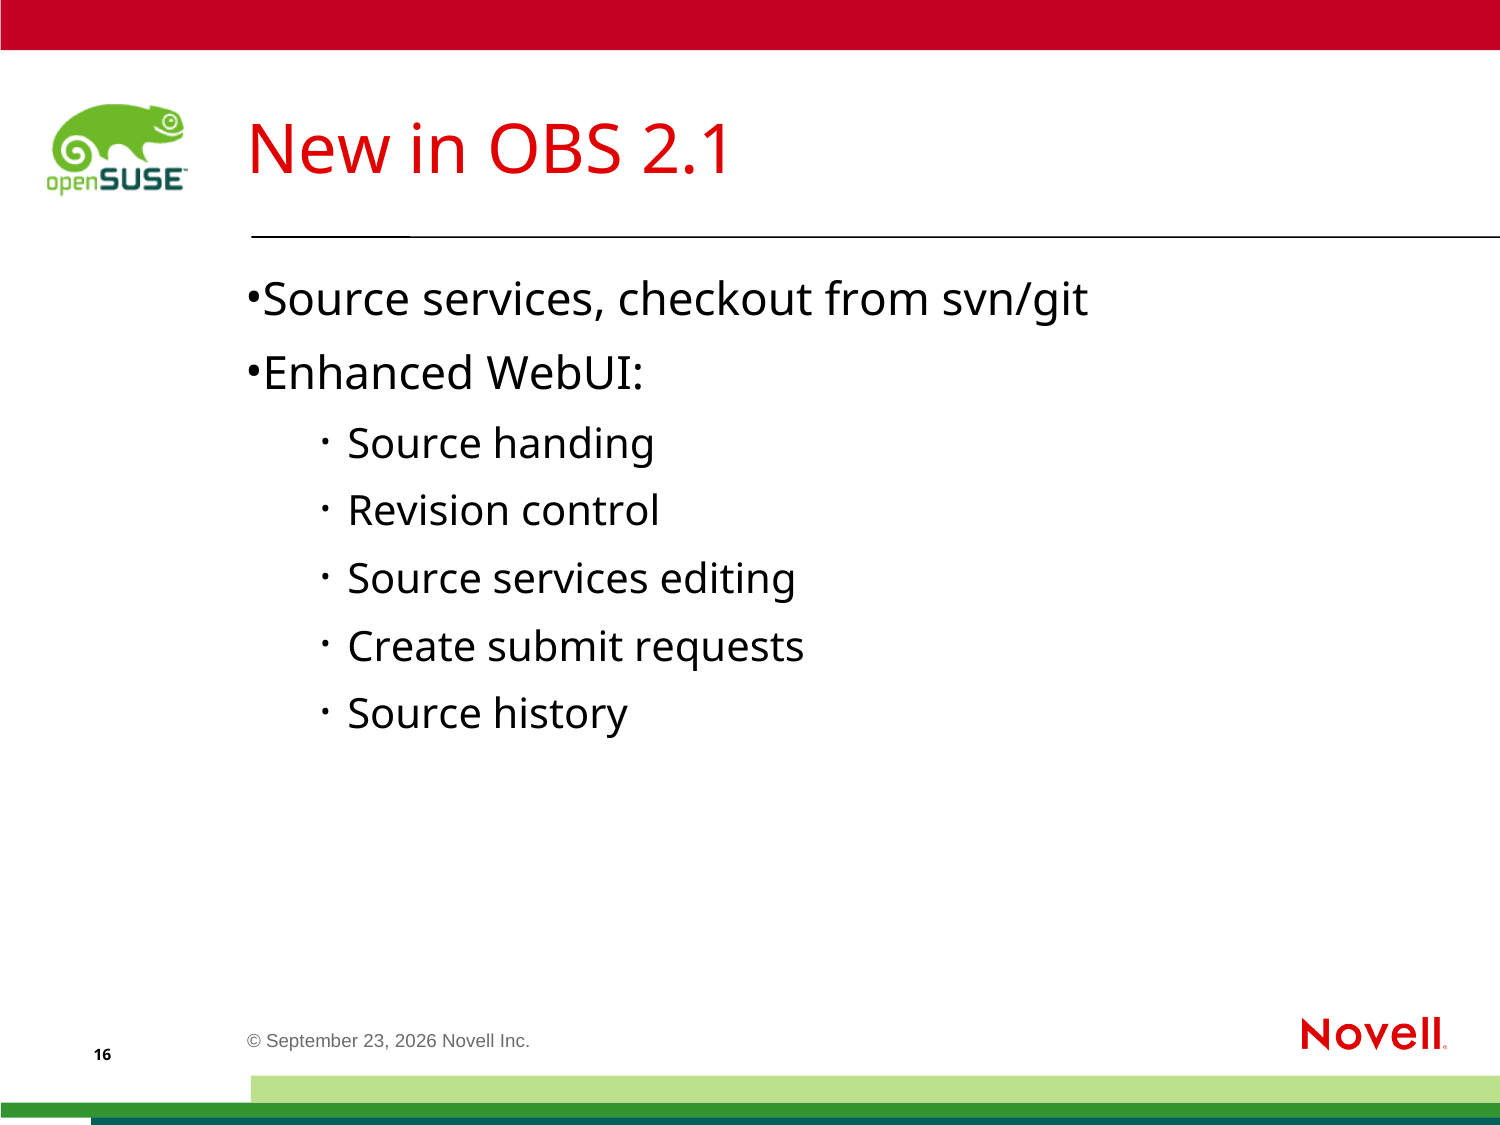

# New in OBS 2.1
Source services, checkout from svn/git
Enhanced WebUI:
Source handing
Revision control
Source services editing
Create submit requests
Source history